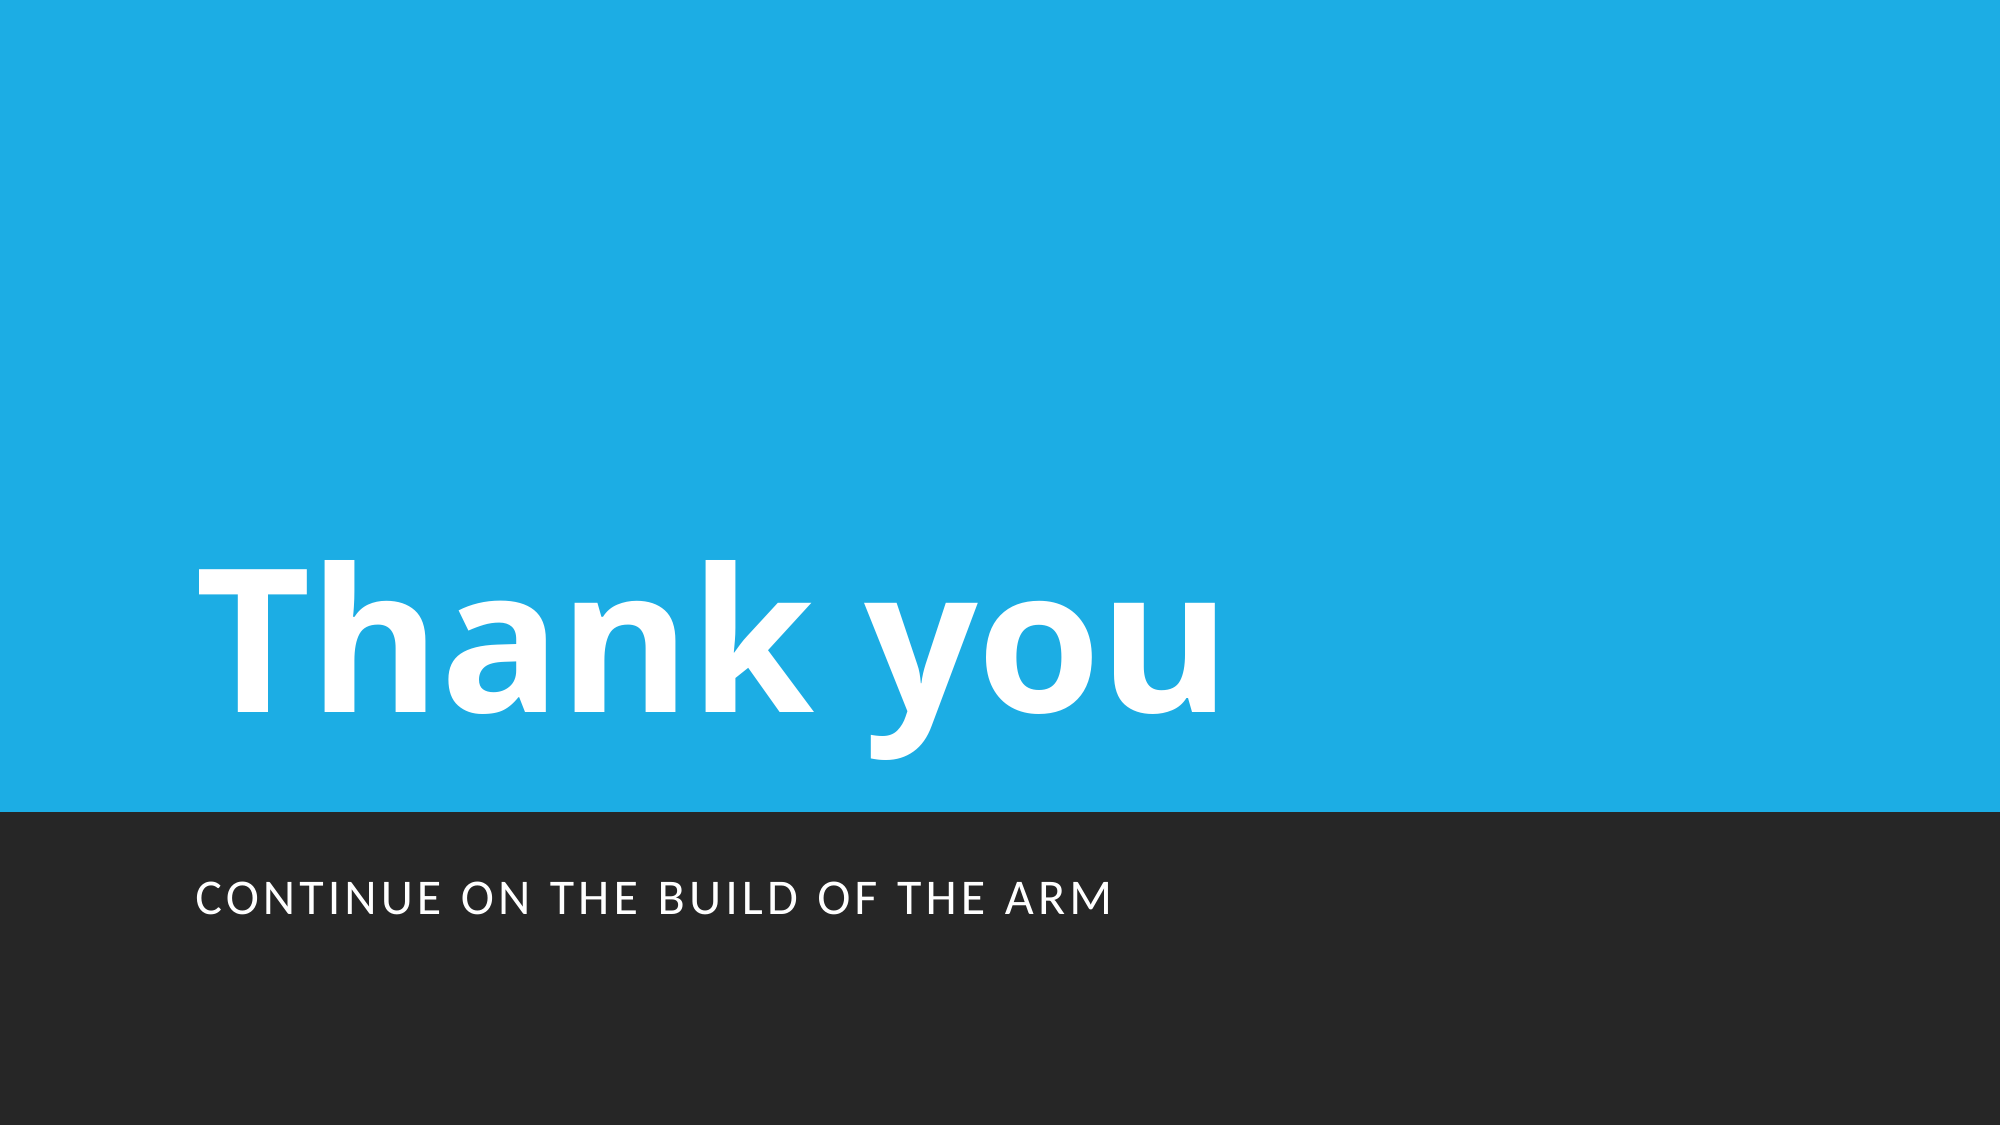

# Thank you
Continue on the build of the ARM